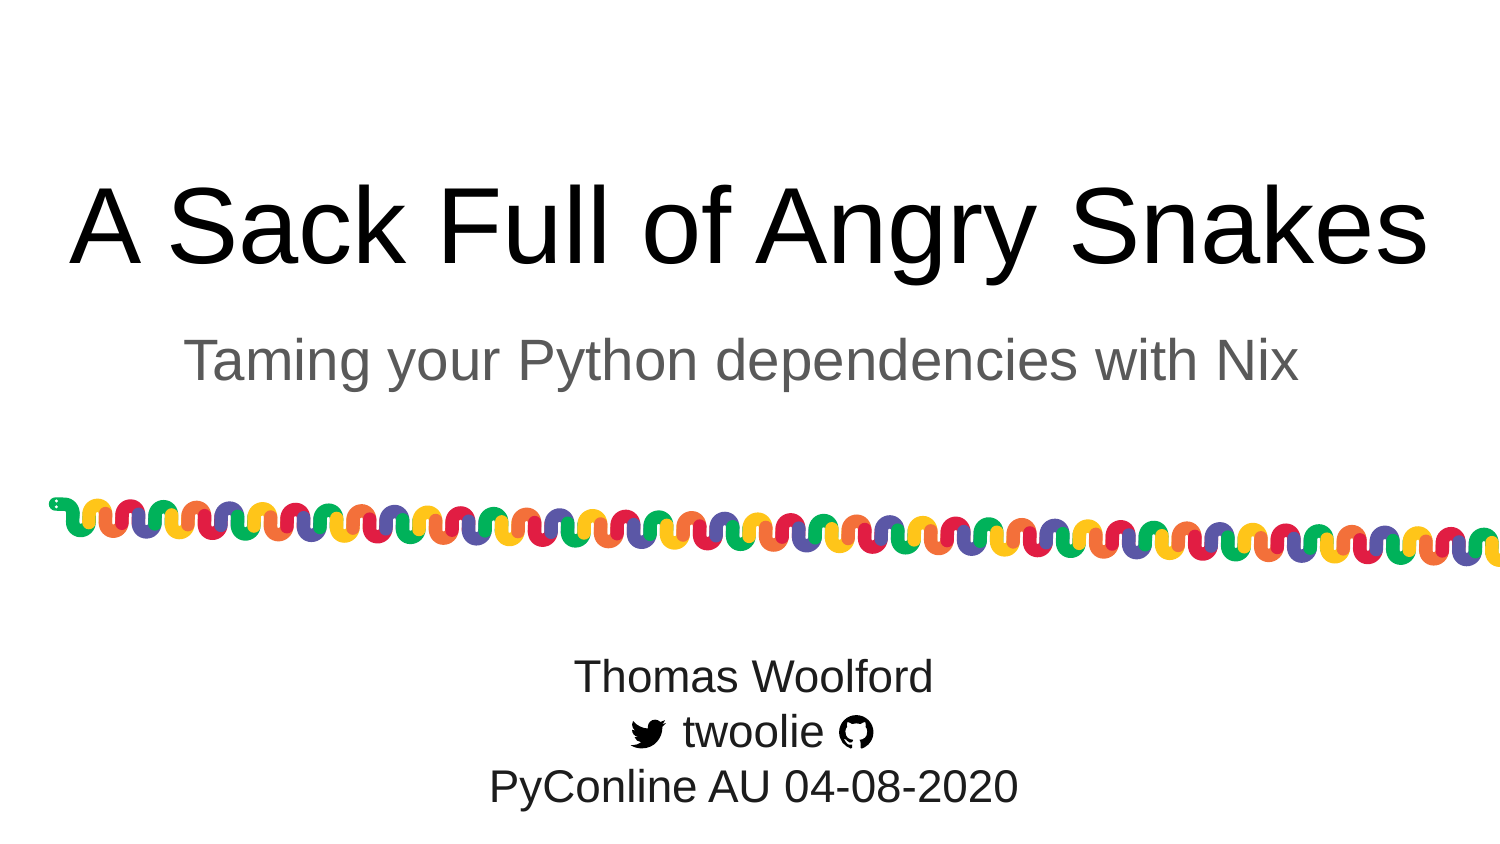

# A Sack Full of Angry Snakes
Taming your Python dependencies with Nix
Thomas Woolford
twoolie
PyConline AU 04-08-2020